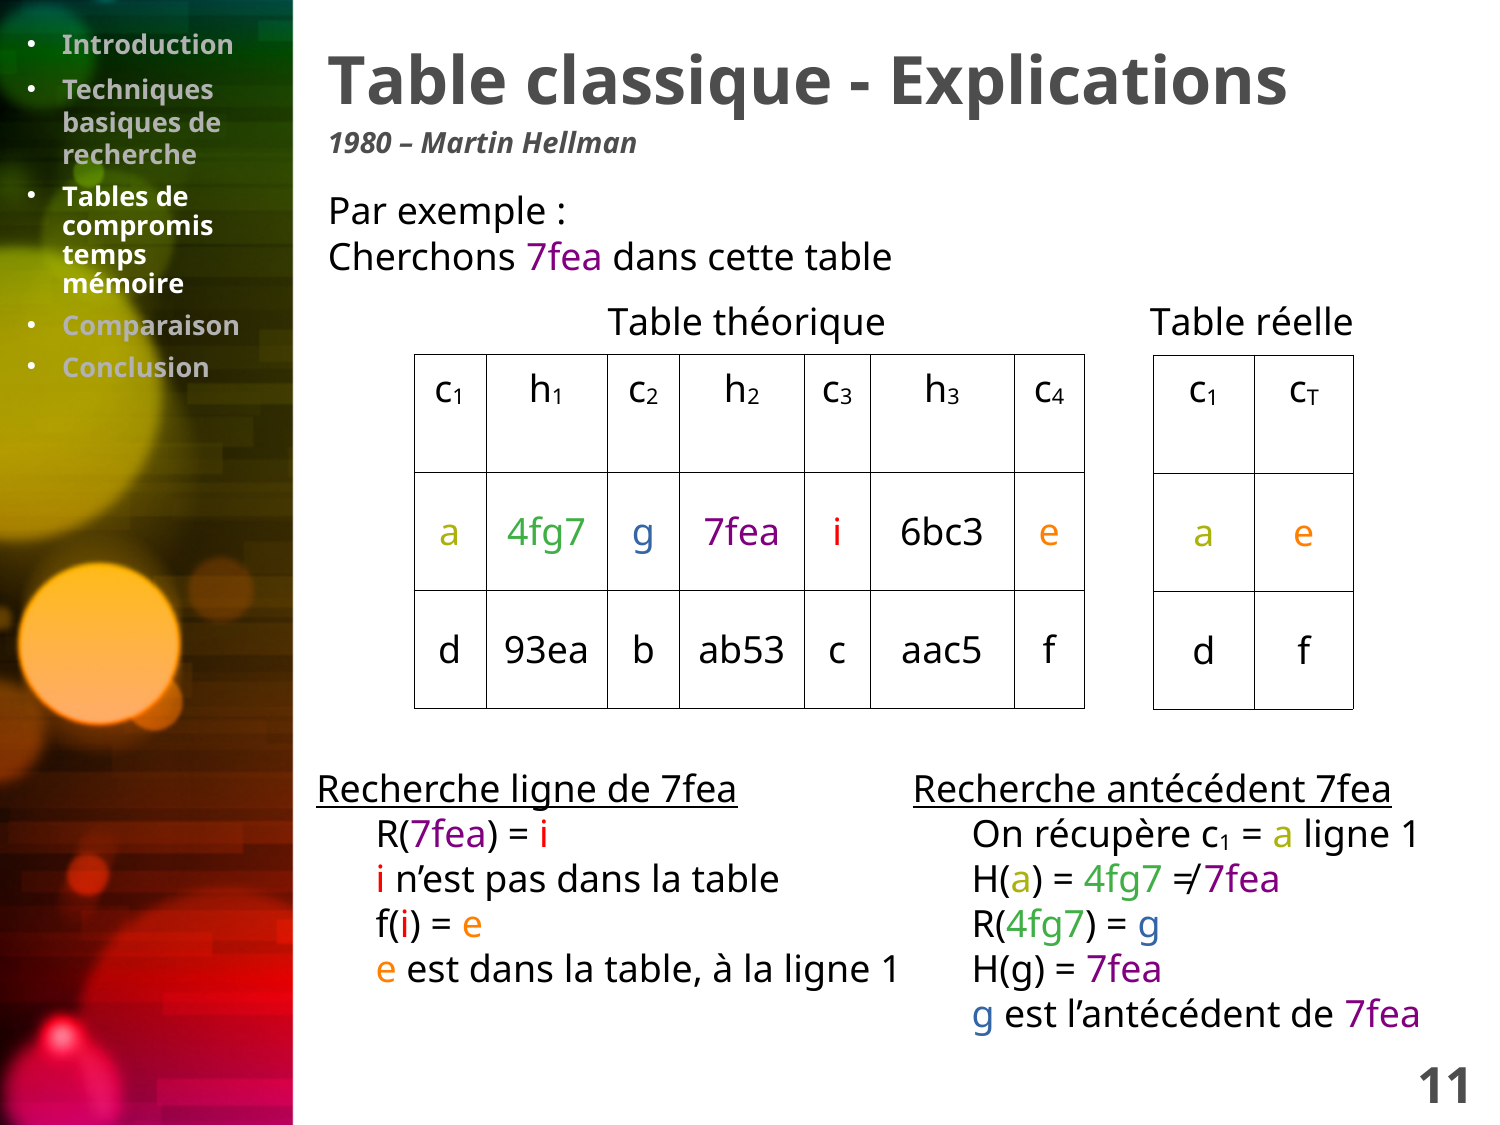

# Table classique - Explications
Introduction
Techniques basiques de recherche
Tables de compromis temps mémoire
Comparaison
Conclusion
1980 – Martin Hellman
Par exemple :
Cherchons 7fea dans cette table
Table réelle
Table théorique
| c1 | h1 | c2 | h2 | c3 | h3 | c4 |
| --- | --- | --- | --- | --- | --- | --- |
| a | 4fg7 | g | 7fea | i | 6bc3 | e |
| d | 93ea | b | ab53 | c | aac5 | f |
| c1 | cT |
| --- | --- |
| a | e |
| d | f |
Recherche ligne de 7fea
	R(7fea) = i
	i n’est pas dans la table
	f(i) = e
	e est dans la table, à la ligne 1
Recherche antécédent 7fea
	On récupère c1 = a ligne 1
	H(a) = 4fg7 ≠ 7fea
	R(4fg7) = g
	H(g) = 7fea
	g est l’antécédent de 7fea